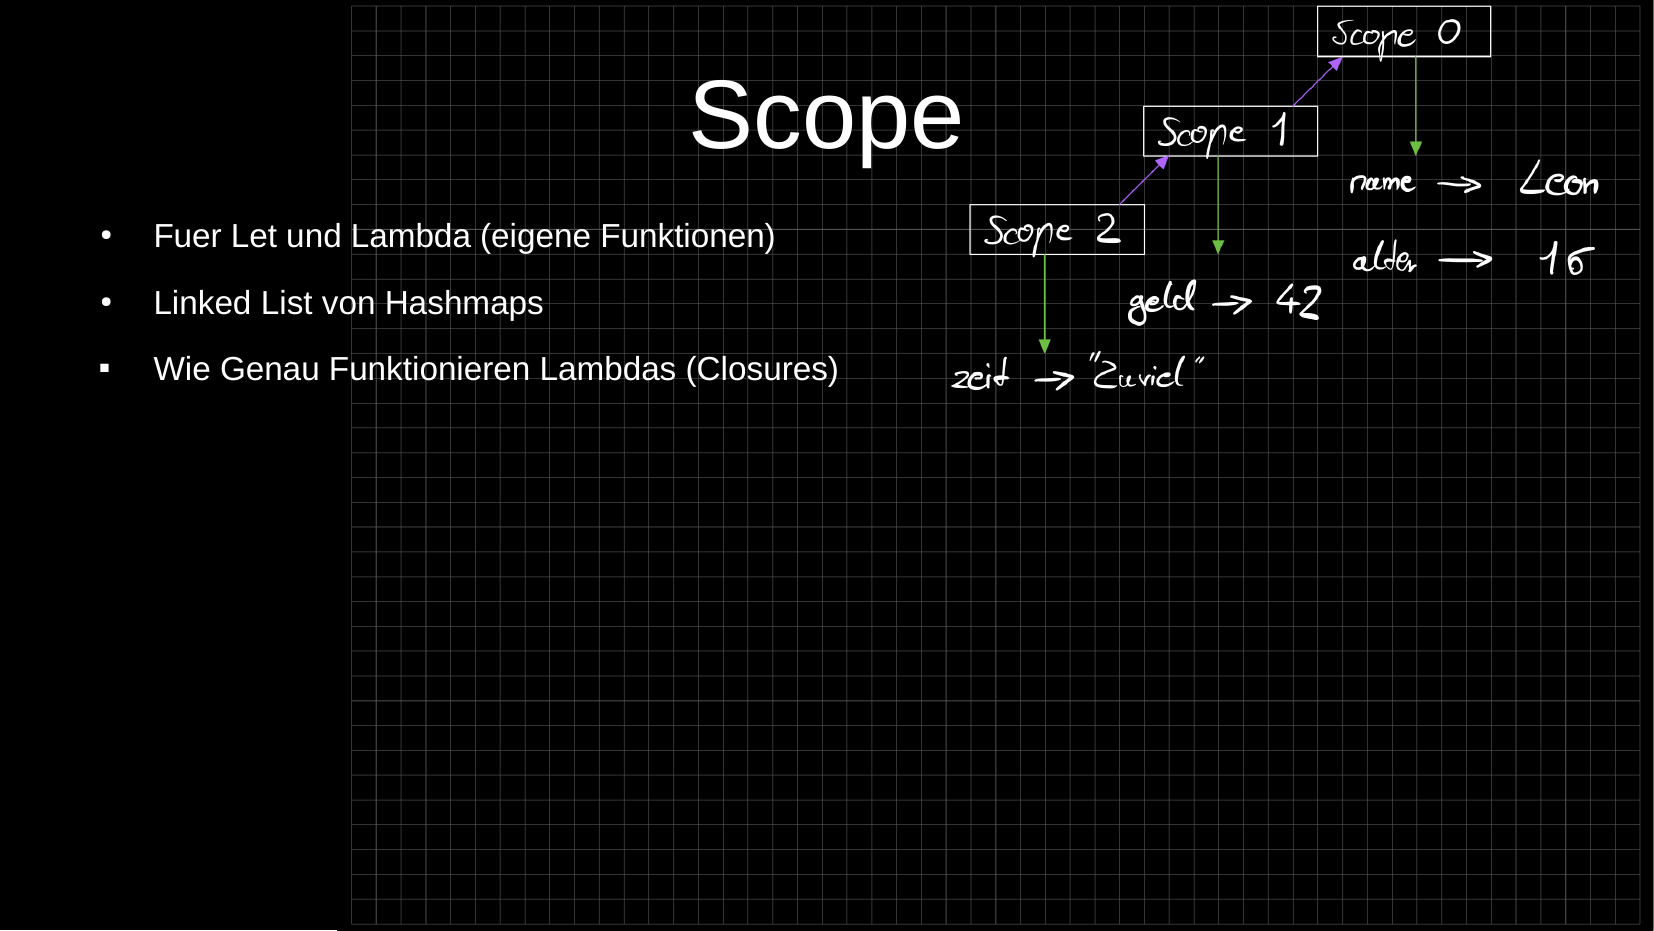

# Scope
Fuer Let und Lambda (eigene Funktionen)
Linked List von Hashmaps
Wie Genau Funktionieren Lambdas (Closures)